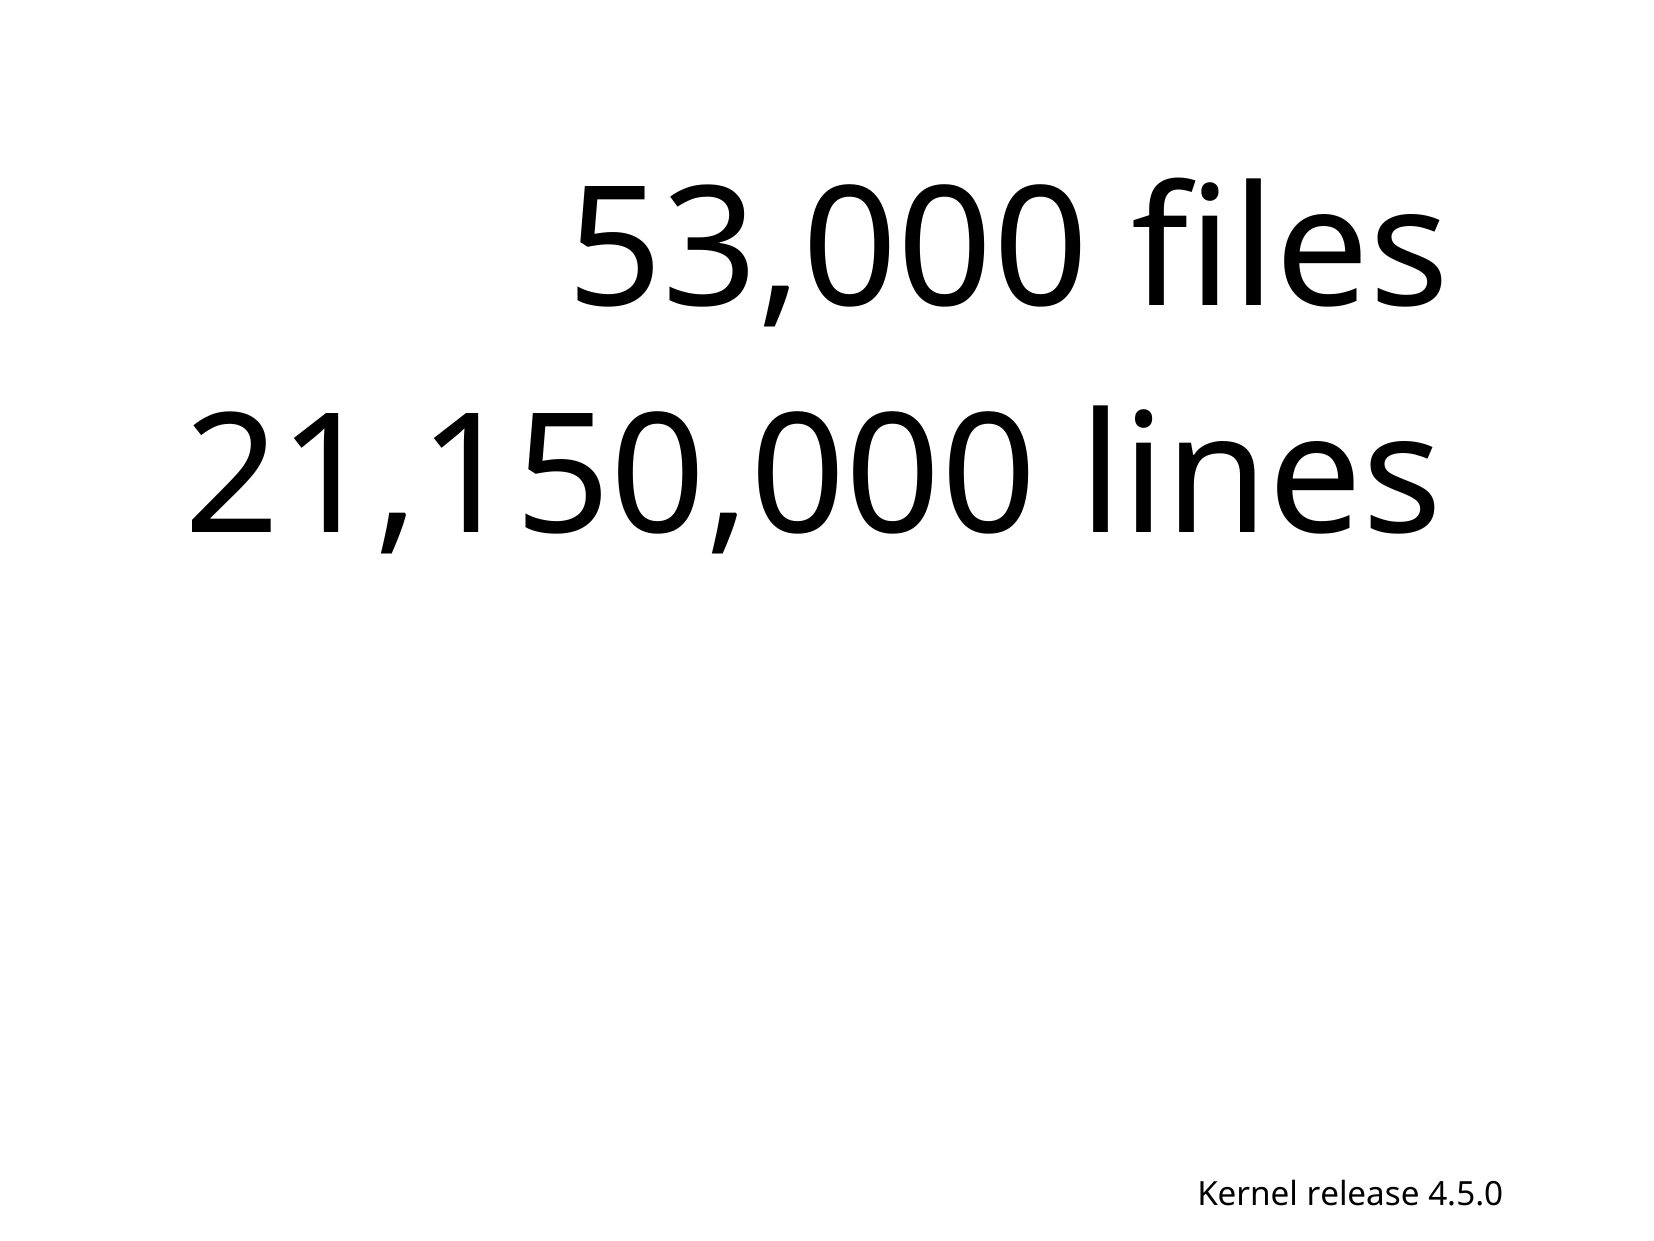

53,000 files
21,150,000 lines
Kernel release 4.5.0